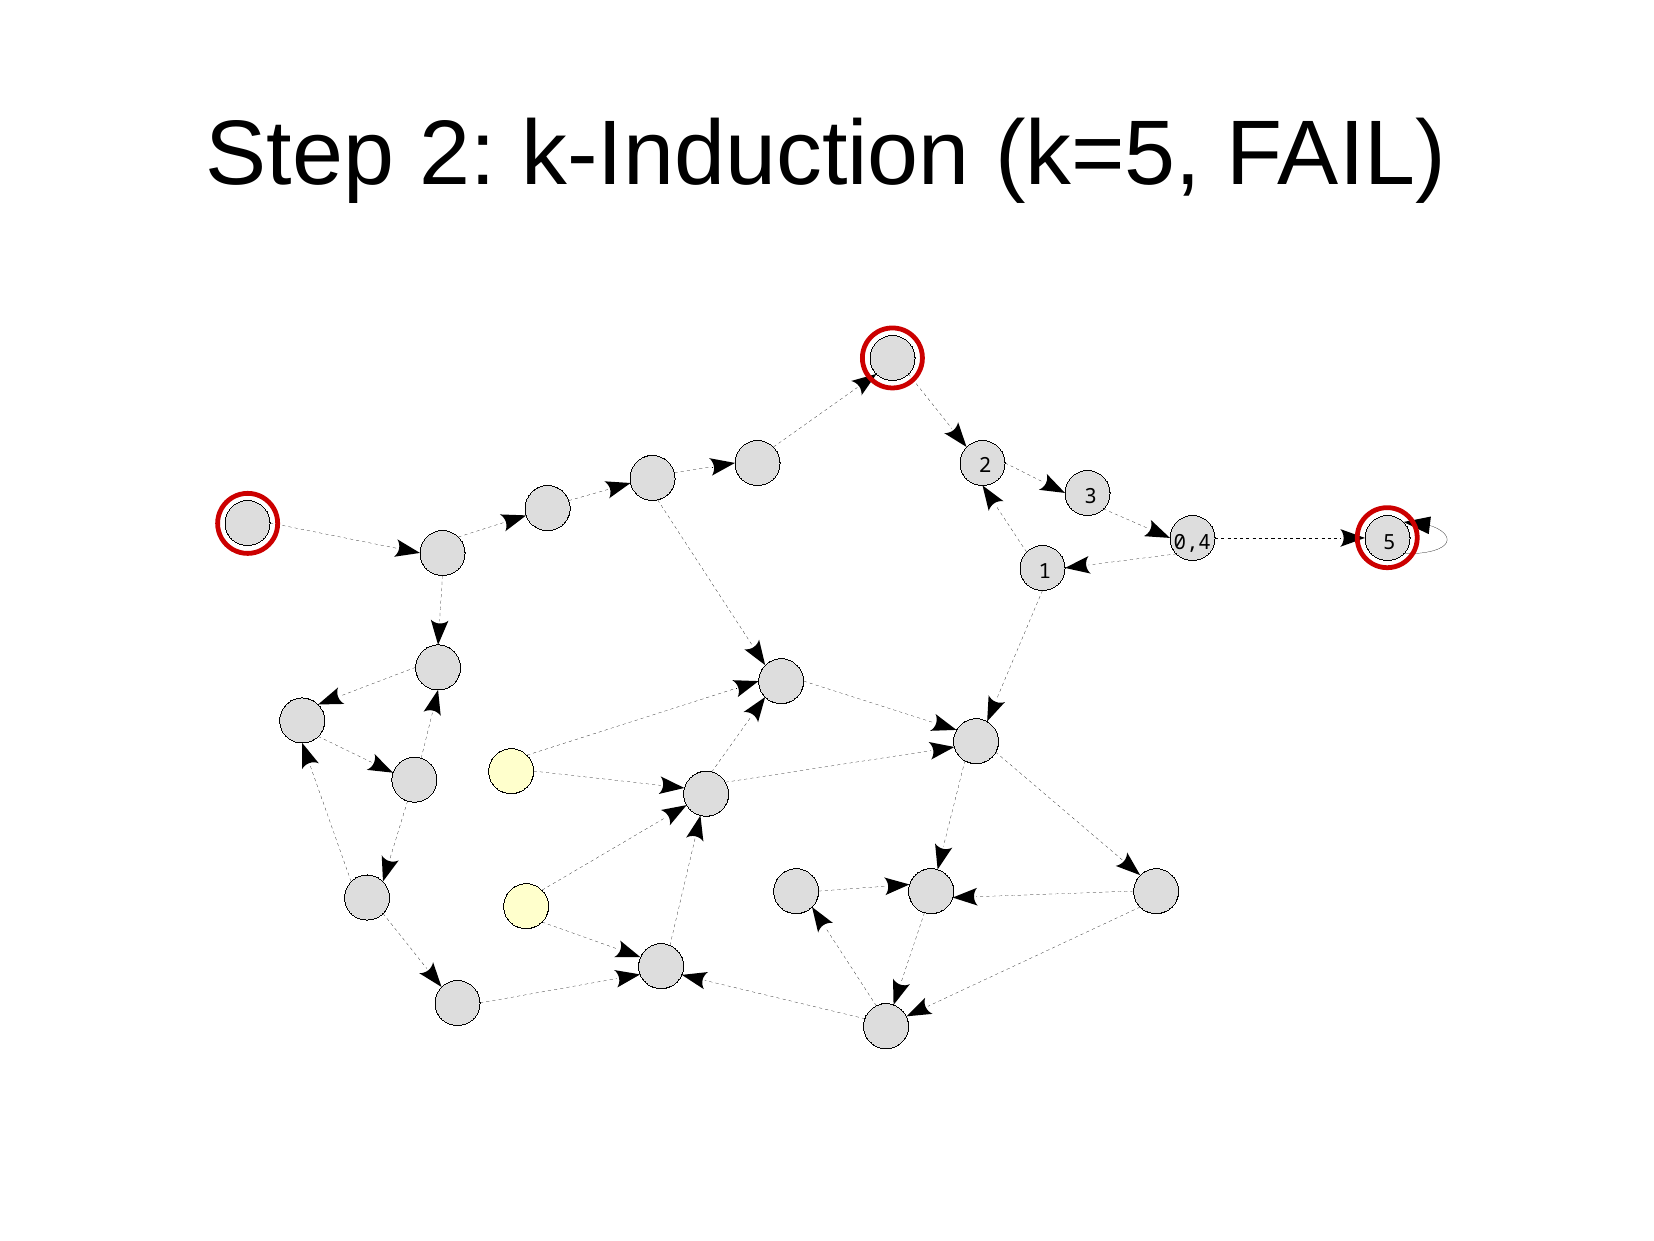

# Step 2: k-Induction (k=5, FAIL)
2
3
0,4
5
1